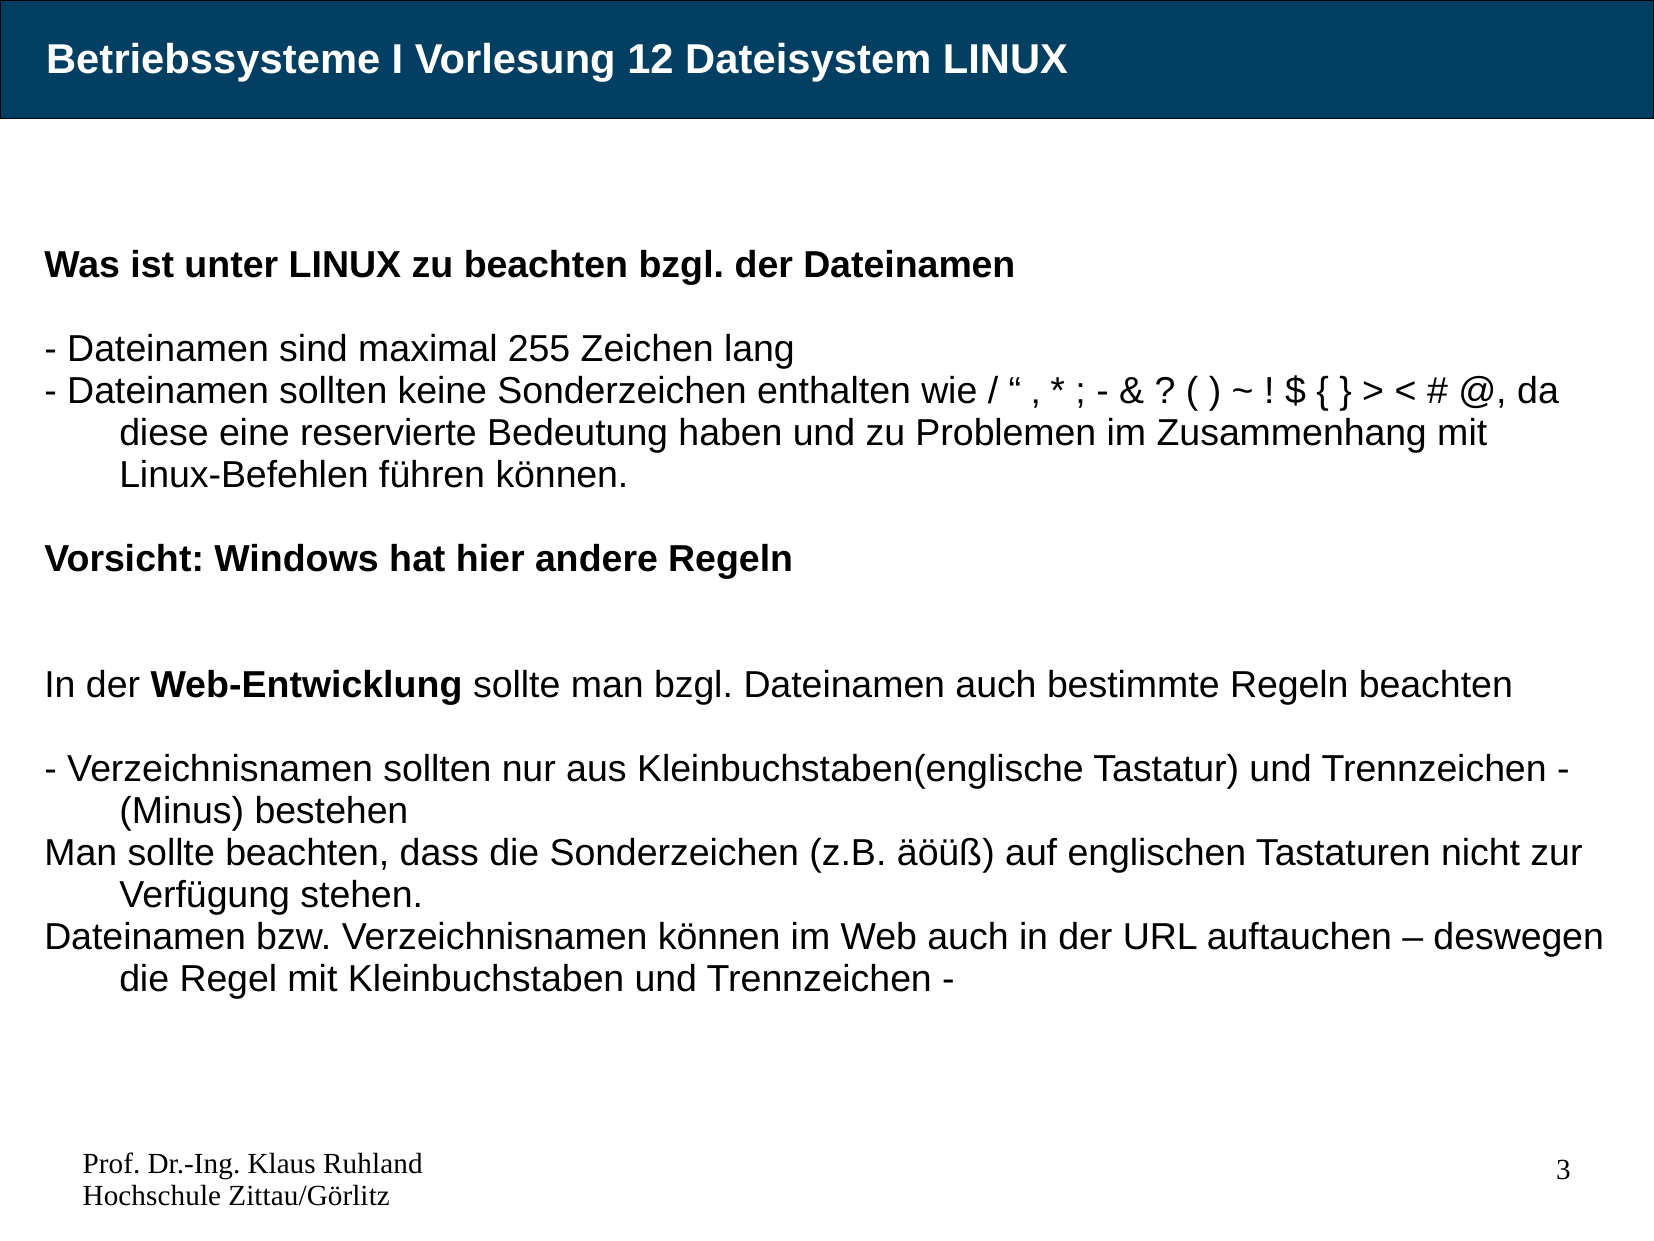

Was ist unter LINUX zu beachten bzgl. der Dateinamen
- Dateinamen sind maximal 255 Zeichen lang
- Dateinamen sollten keine Sonderzeichen enthalten wie / “ ‚ * ; - & ? ( ) ~ ! $ { } > < # @, da diese eine reservierte Bedeutung haben und zu Problemen im Zusammenhang mit Linux-Befehlen führen können.
Vorsicht: Windows hat hier andere Regeln
In der Web-Entwicklung sollte man bzgl. Dateinamen auch bestimmte Regeln beachten
- Verzeichnisnamen sollten nur aus Kleinbuchstaben(englische Tastatur) und Trennzeichen - (Minus) bestehen
Man sollte beachten, dass die Sonderzeichen (z.B. äöüß) auf englischen Tastaturen nicht zur Verfügung stehen.
Dateinamen bzw. Verzeichnisnamen können im Web auch in der URL auftauchen – deswegen die Regel mit Kleinbuchstaben und Trennzeichen -
3